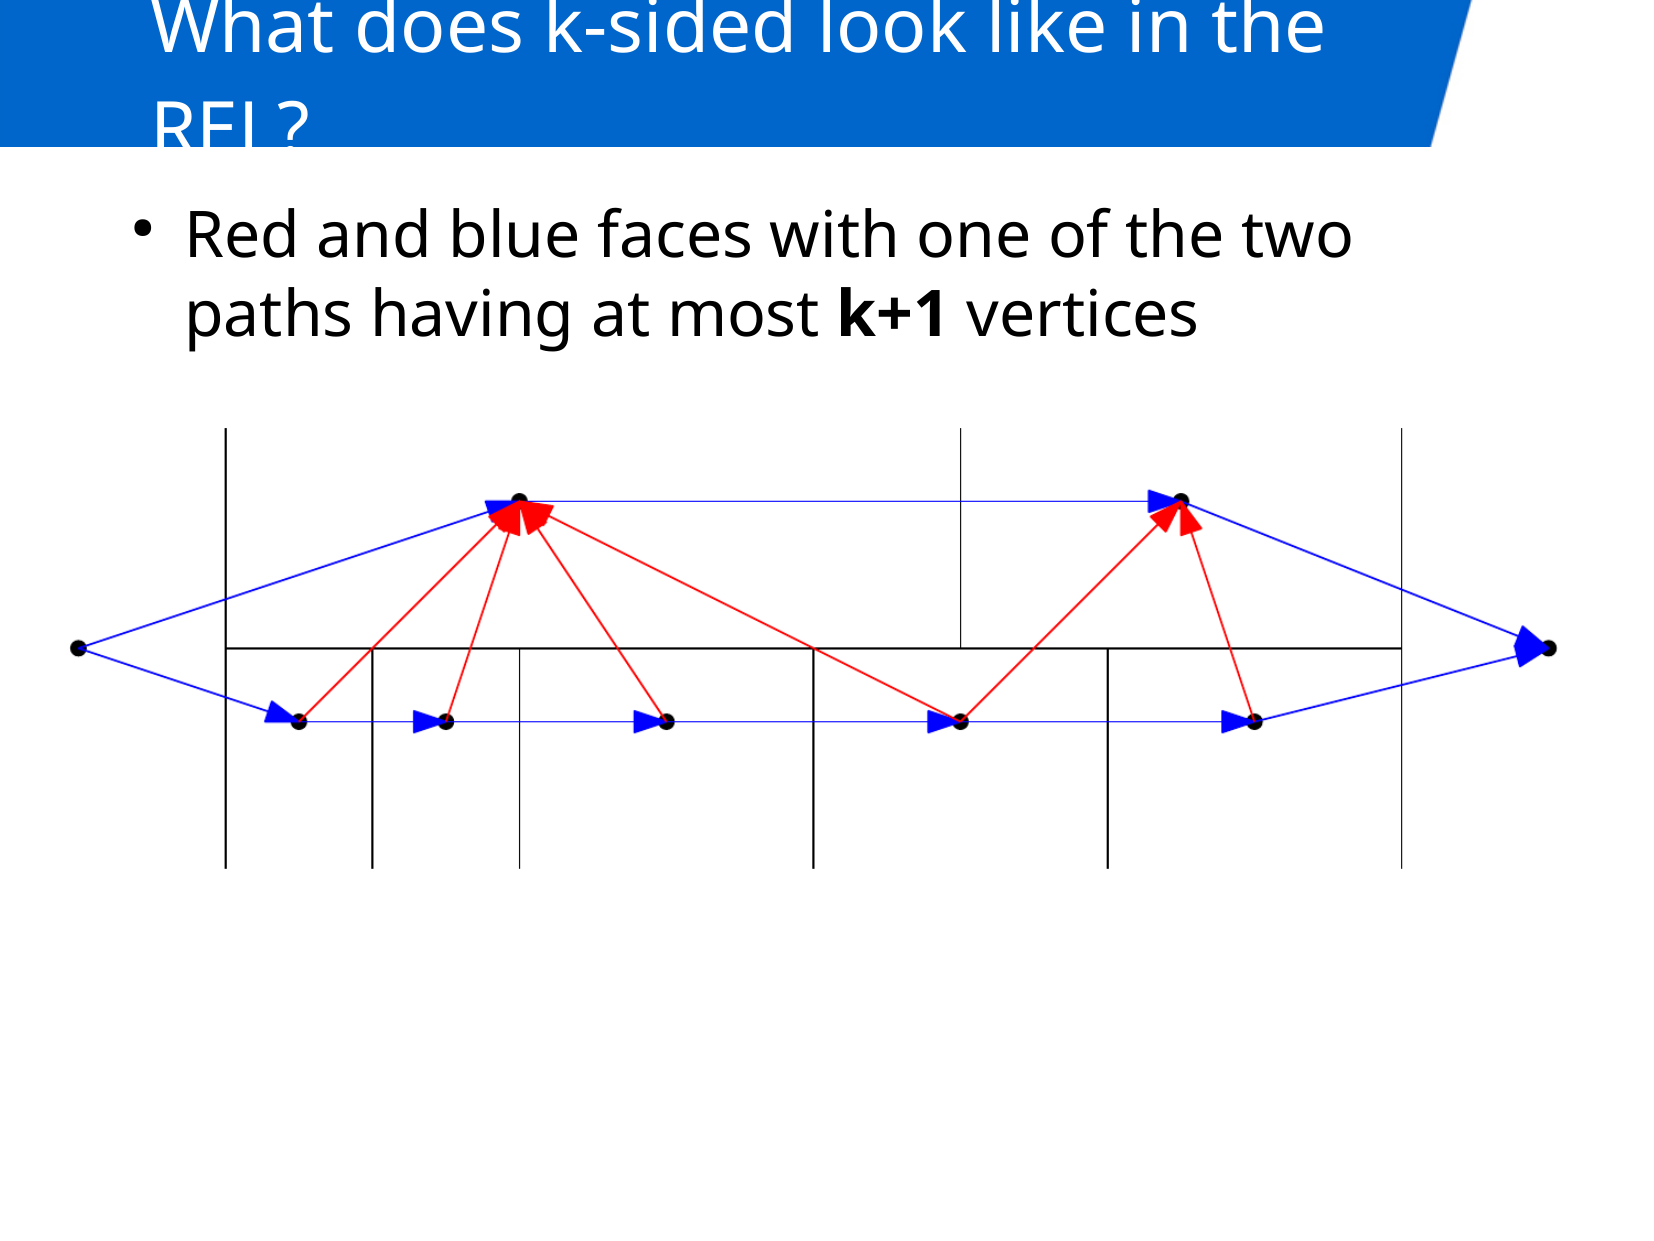

# What does k-sided look like in the REL?
Red and blue faces with one of the two paths having at most k+1 vertices